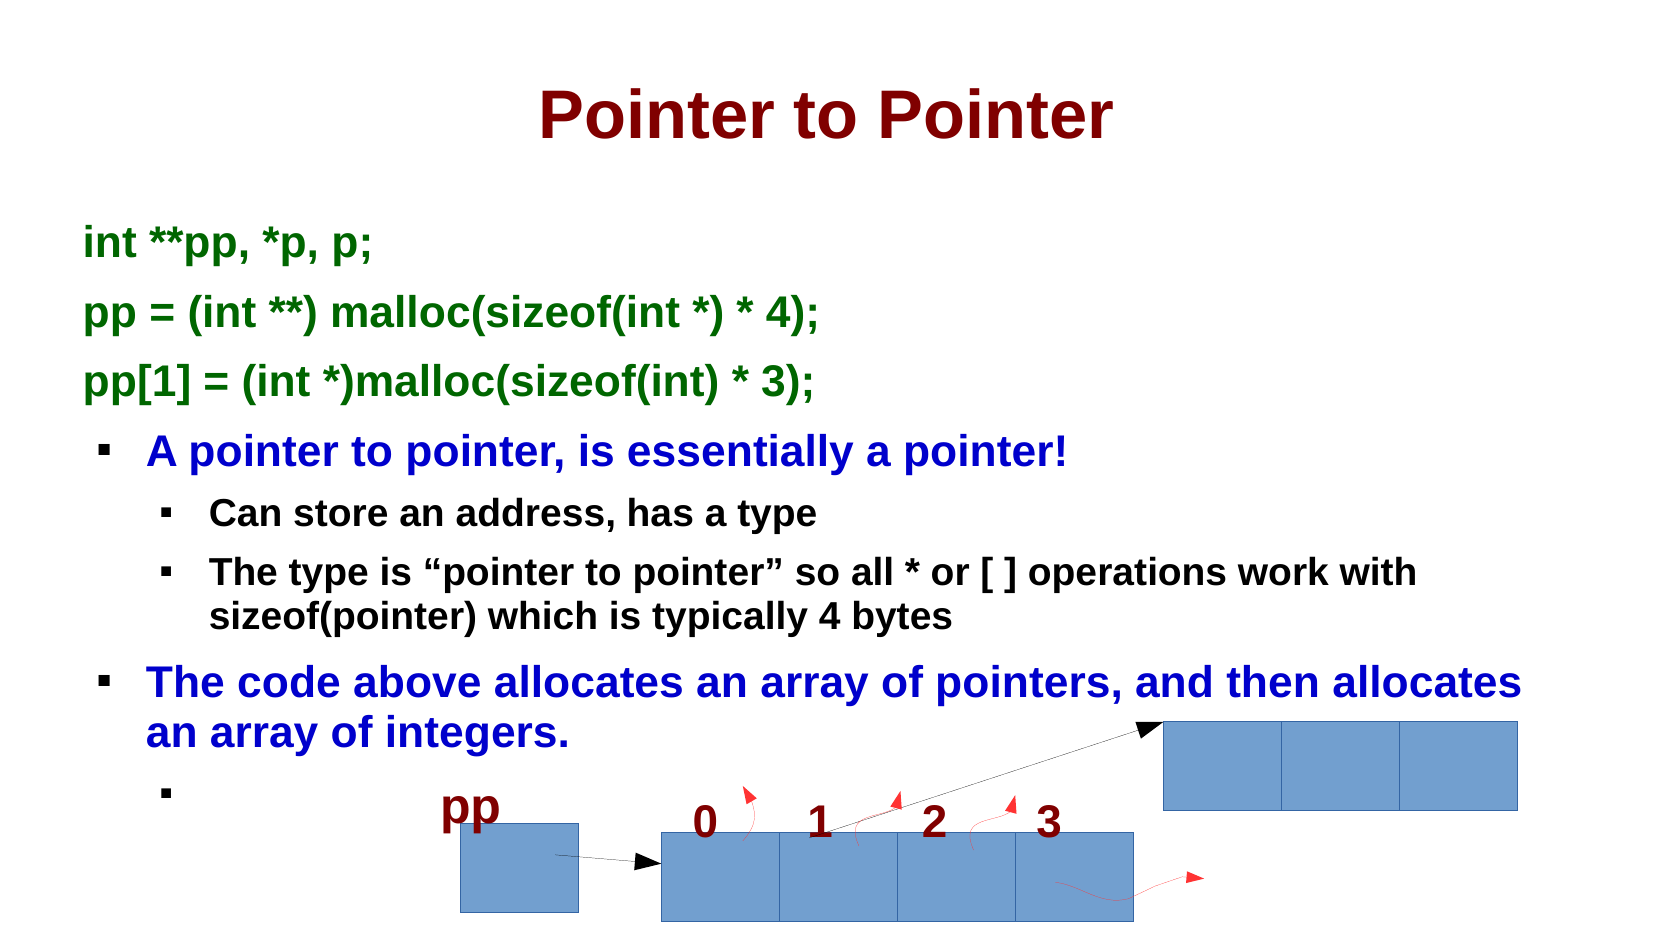

# Pointer to Pointer
int **pp, *p, p;
pp = (int **) malloc(sizeof(int *) * 4);
pp[1] = (int *)malloc(sizeof(int) * 3);
A pointer to pointer, is essentially a pointer!
Can store an address, has a type
The type is “pointer to pointer” so all * or [ ] operations work with sizeof(pointer) which is typically 4 bytes
The code above allocates an array of pointers, and then allocates an array of integers.
pp
 0 1 2 3